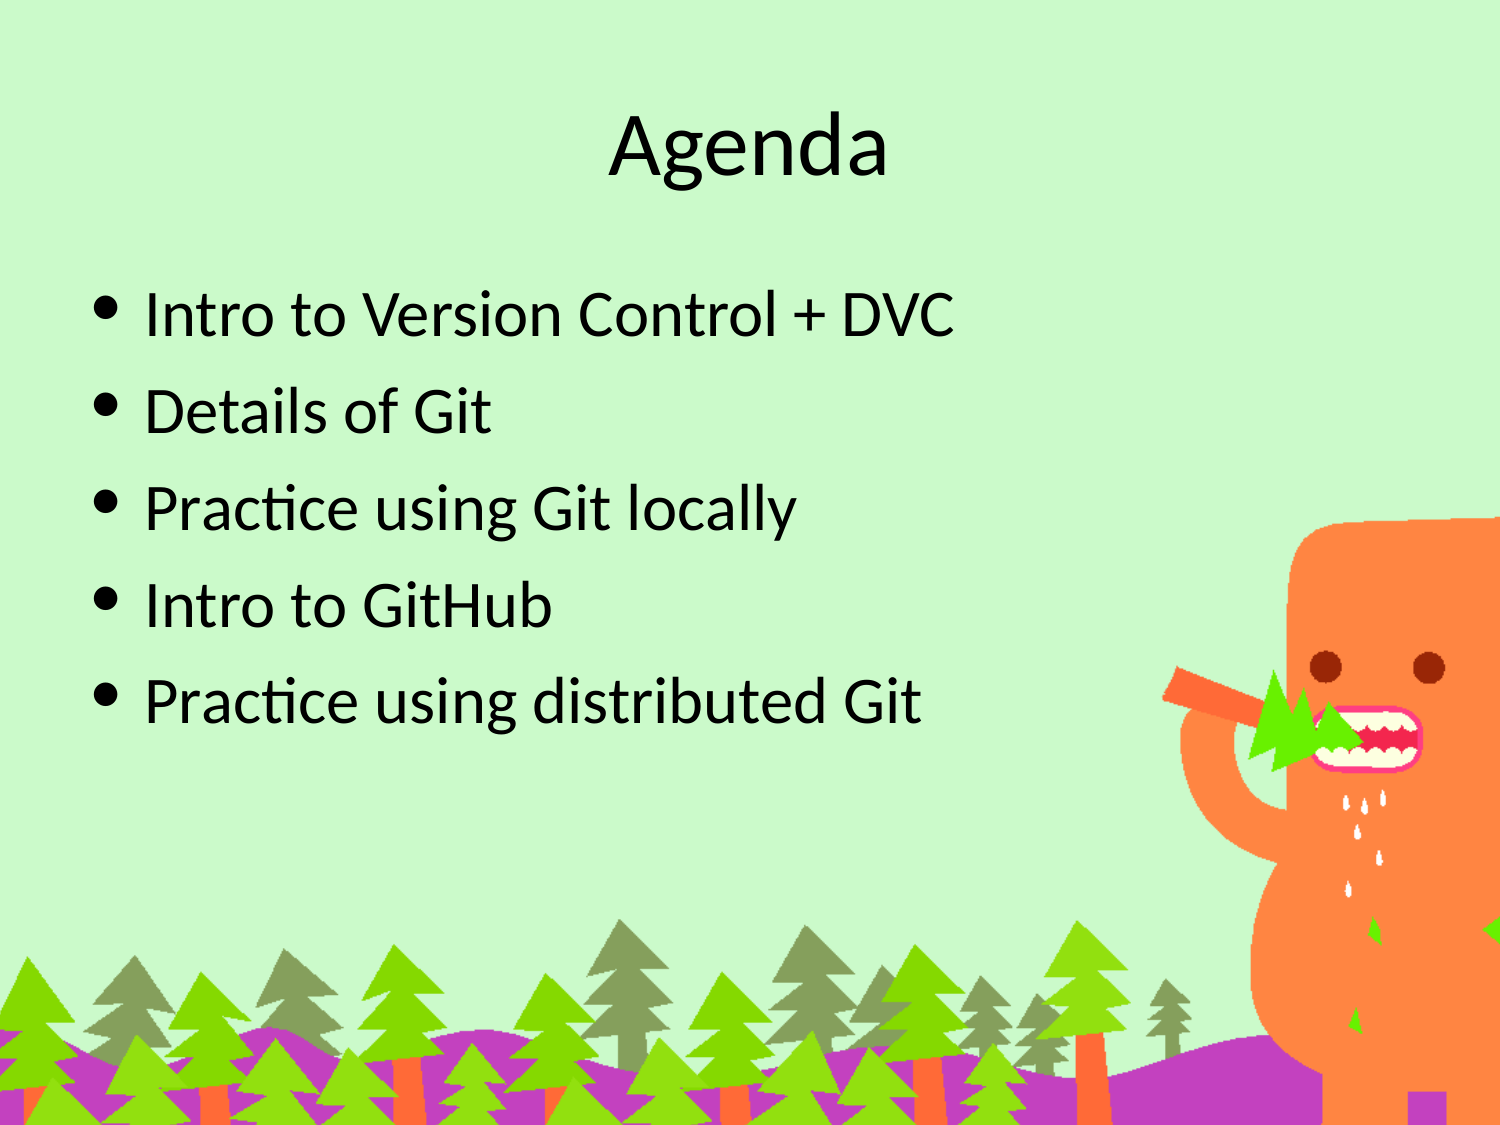

# Agenda
Intro to Version Control + DVC
Details of Git
Practice using Git locally
Intro to GitHub
Practice using distributed Git